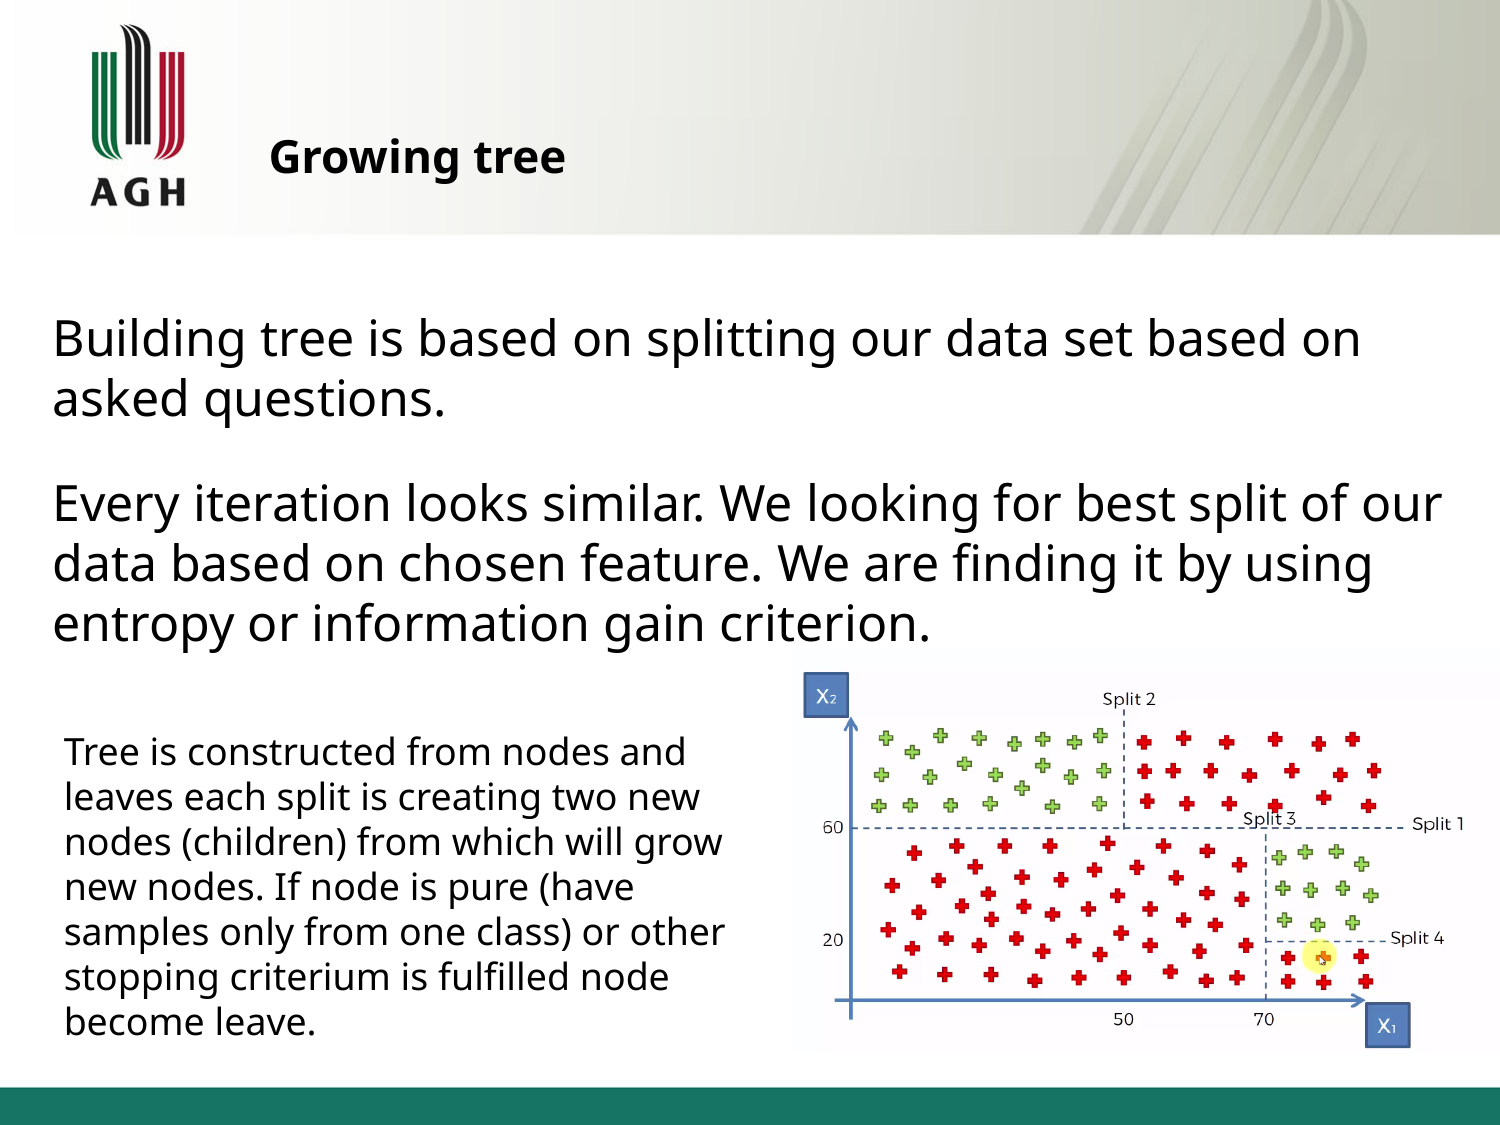

Growing tree
Building tree is based on splitting our data set based on asked questions.
Every iteration looks similar. We looking for best split of our data based on chosen feature. We are finding it by using entropy or information gain criterion.
Tree is constructed from nodes and leaves each split is creating two new nodes (children) from which will grow new nodes. If node is pure (have samples only from one class) or other stopping criterium is fulfilled node become leave.